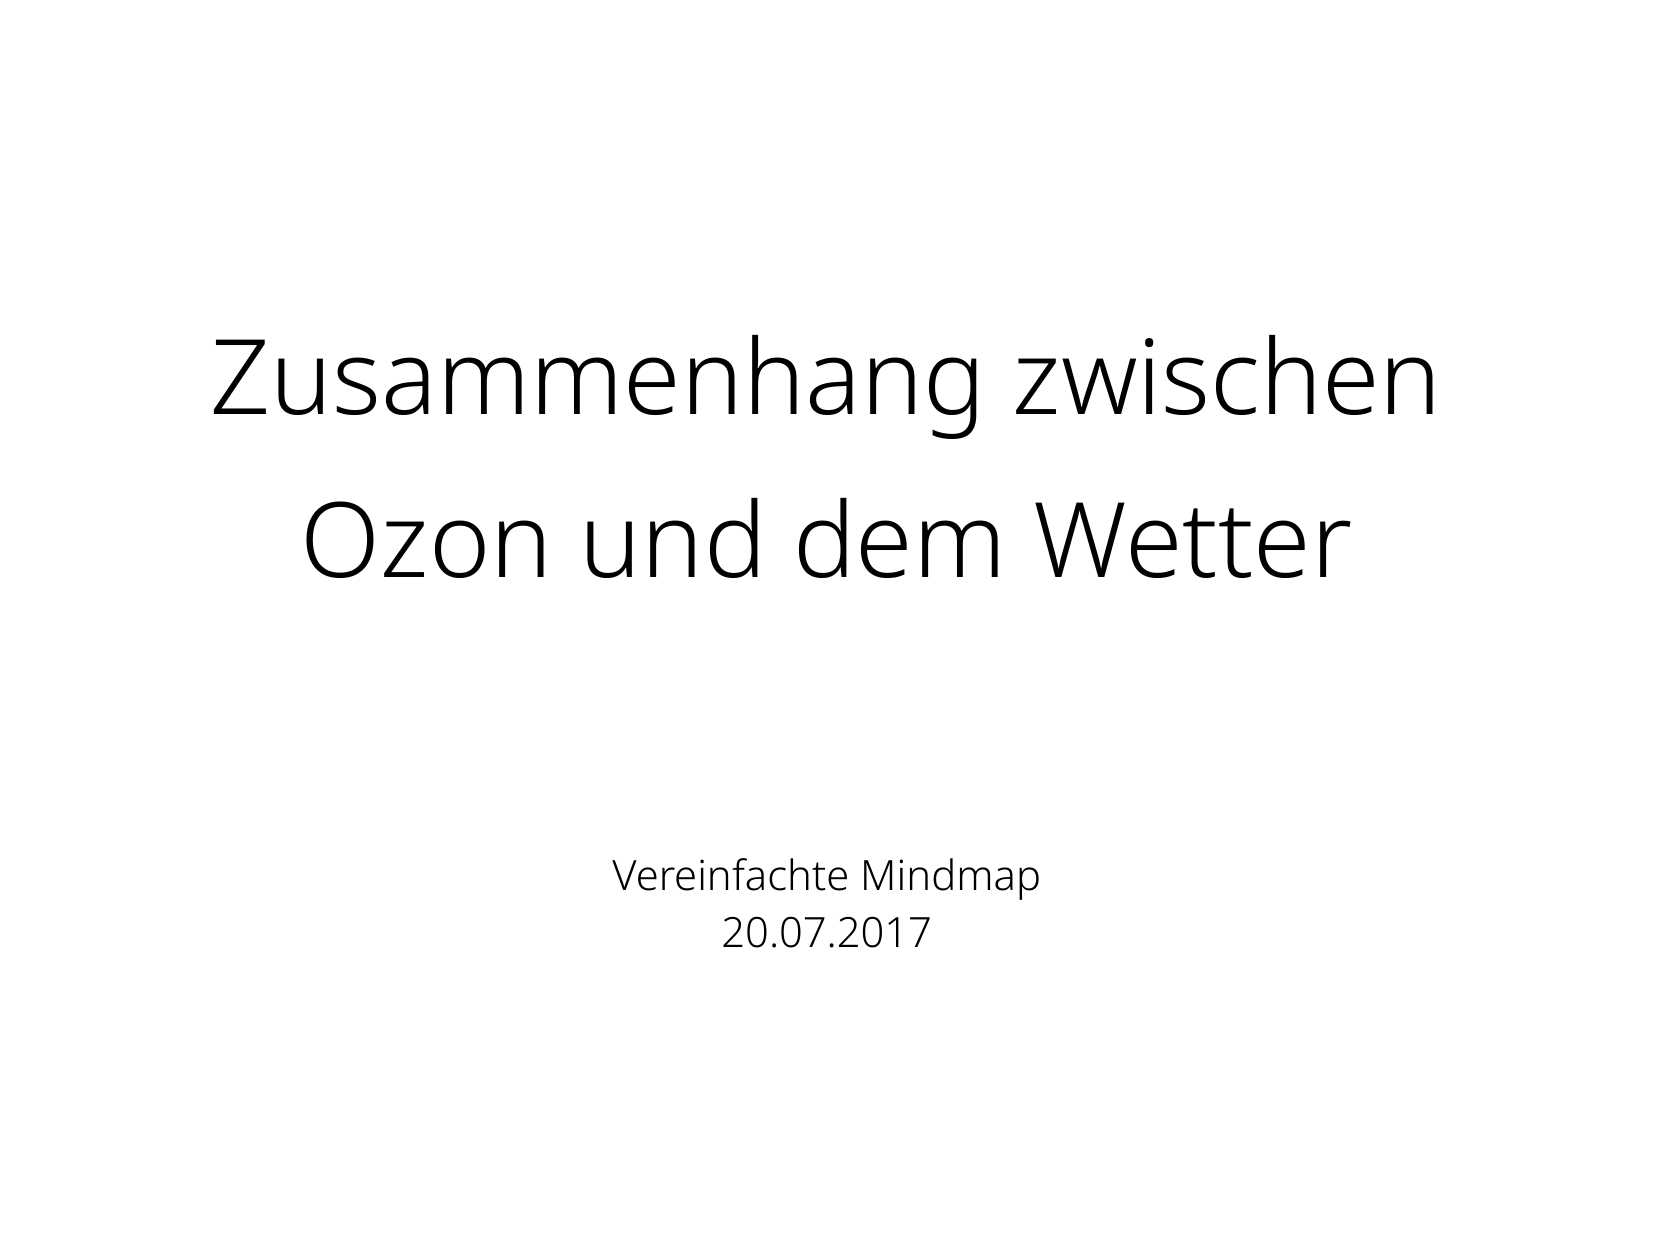

Zusammenhang zwischen
Ozon und dem Wetter
Vereinfachte Mindmap
20.07.2017